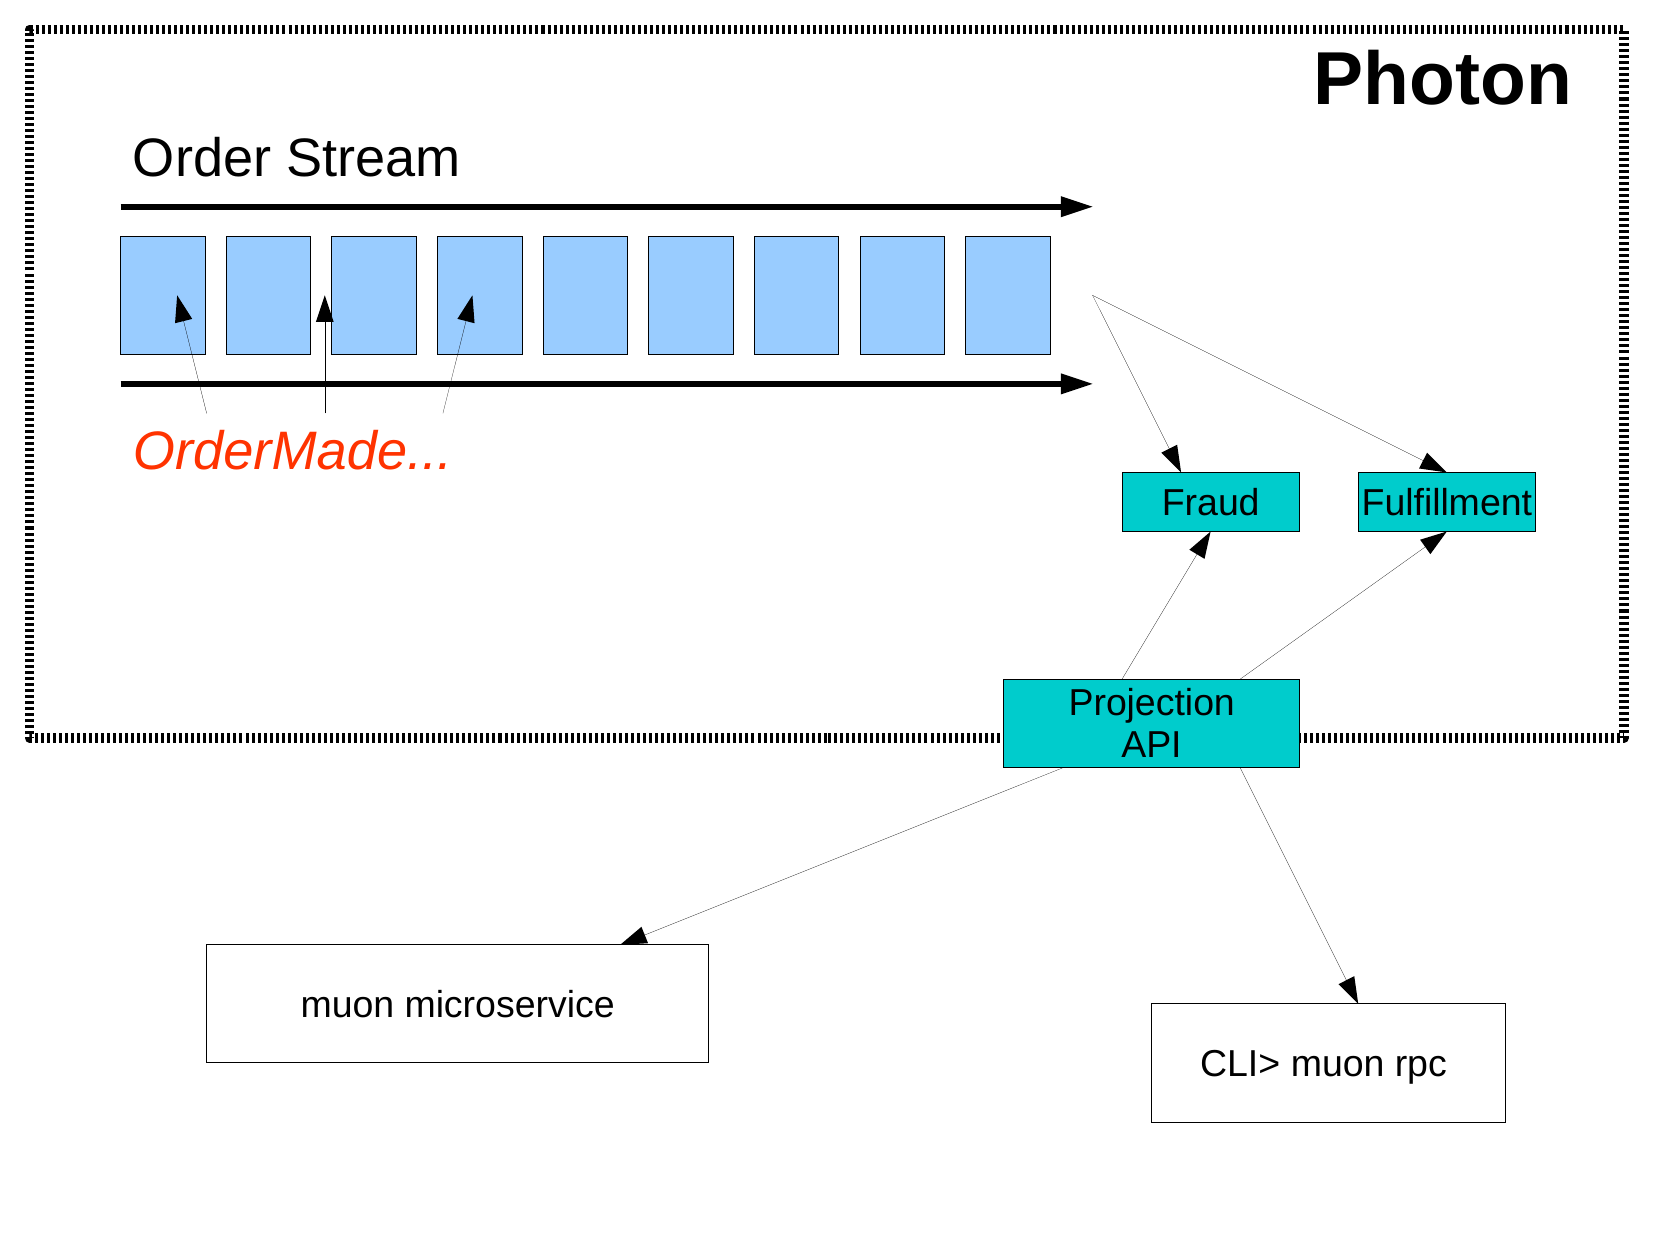

Photon
Order Stream
OrderMade...
Fraud
Fulfillment
Projection
API
muon microservice
CLI> muon rpc